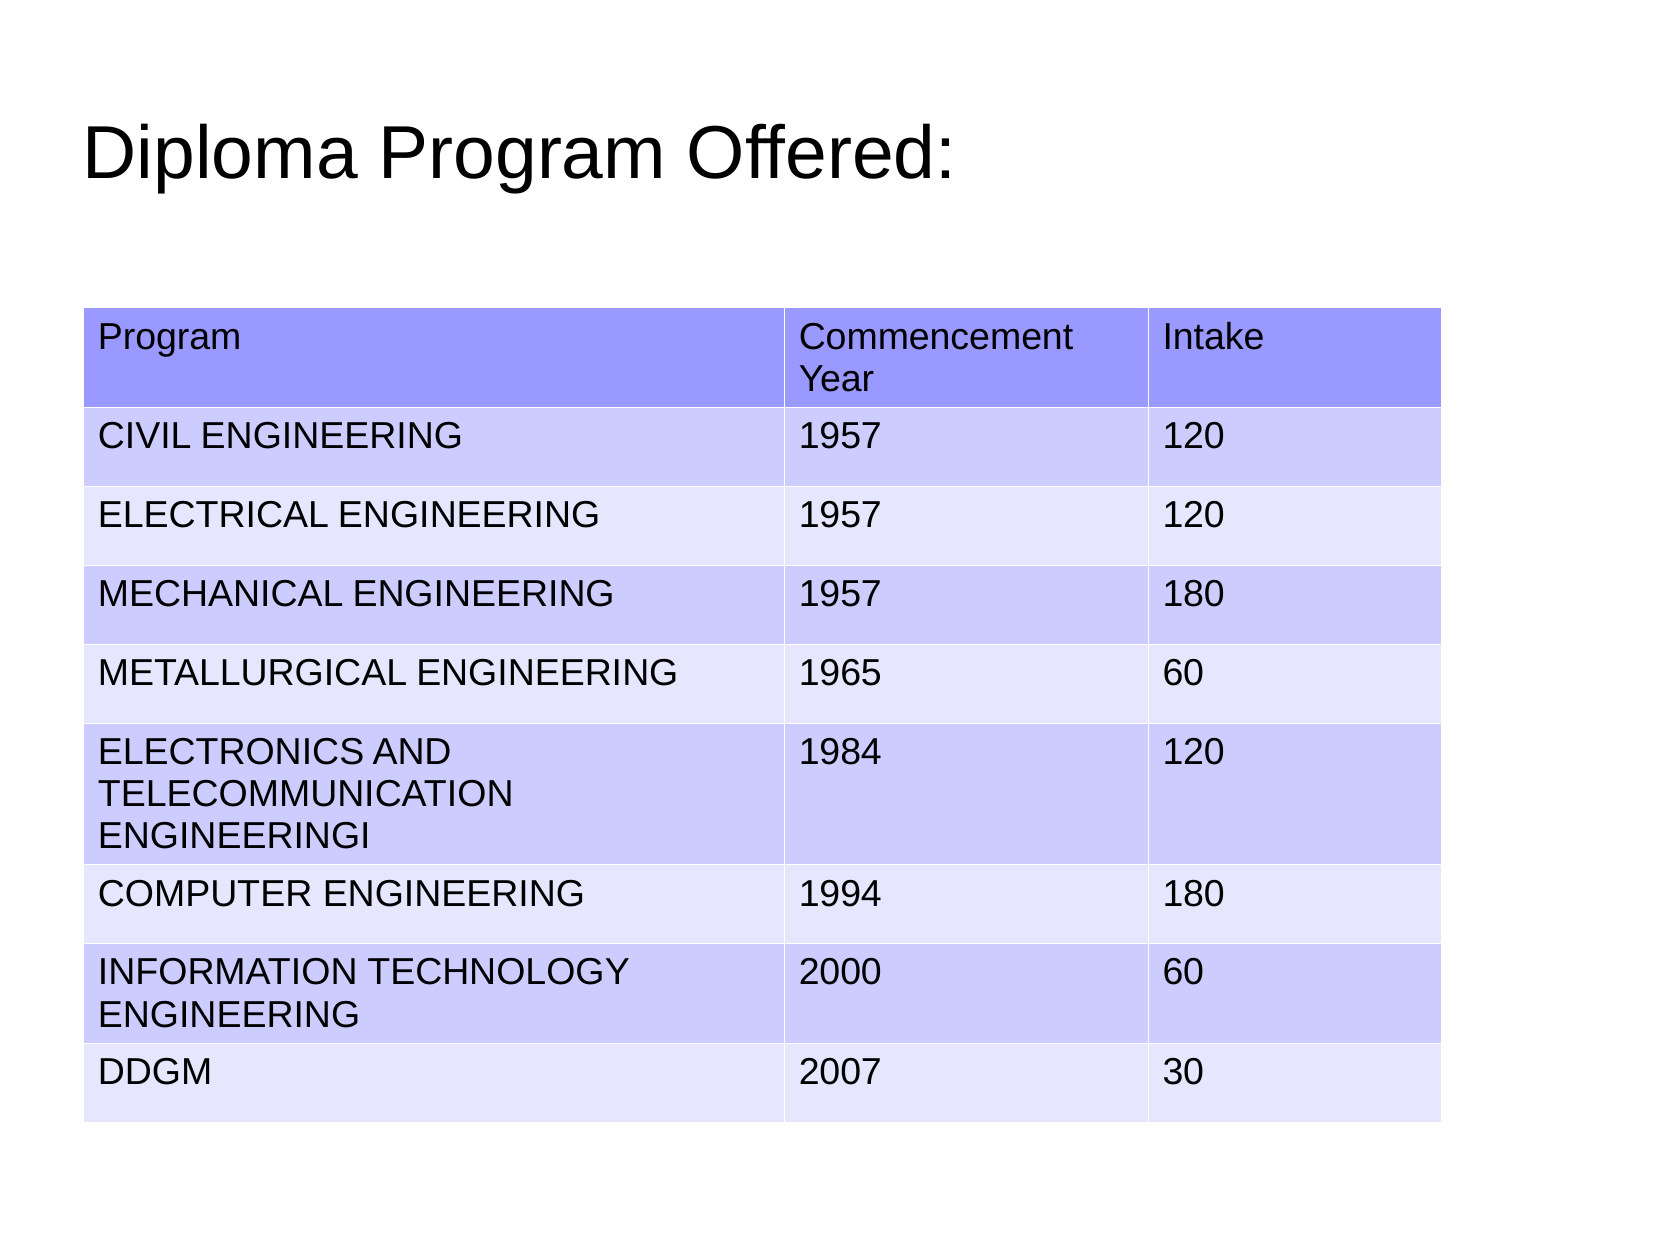

# Diploma Program Offered:
| Program | Commencement Year | Intake |
| --- | --- | --- |
| CIVIL ENGINEERING | 1957 | 120 |
| ELECTRICAL ENGINEERING | 1957 | 120 |
| MECHANICAL ENGINEERING | 1957 | 180 |
| METALLURGICAL ENGINEERING | 1965 | 60 |
| ELECTRONICS AND TELECOMMUNICATION ENGINEERINGI | 1984 | 120 |
| COMPUTER ENGINEERING | 1994 | 180 |
| INFORMATION TECHNOLOGY ENGINEERING | 2000 | 60 |
| DDGM | 2007 | 30 |